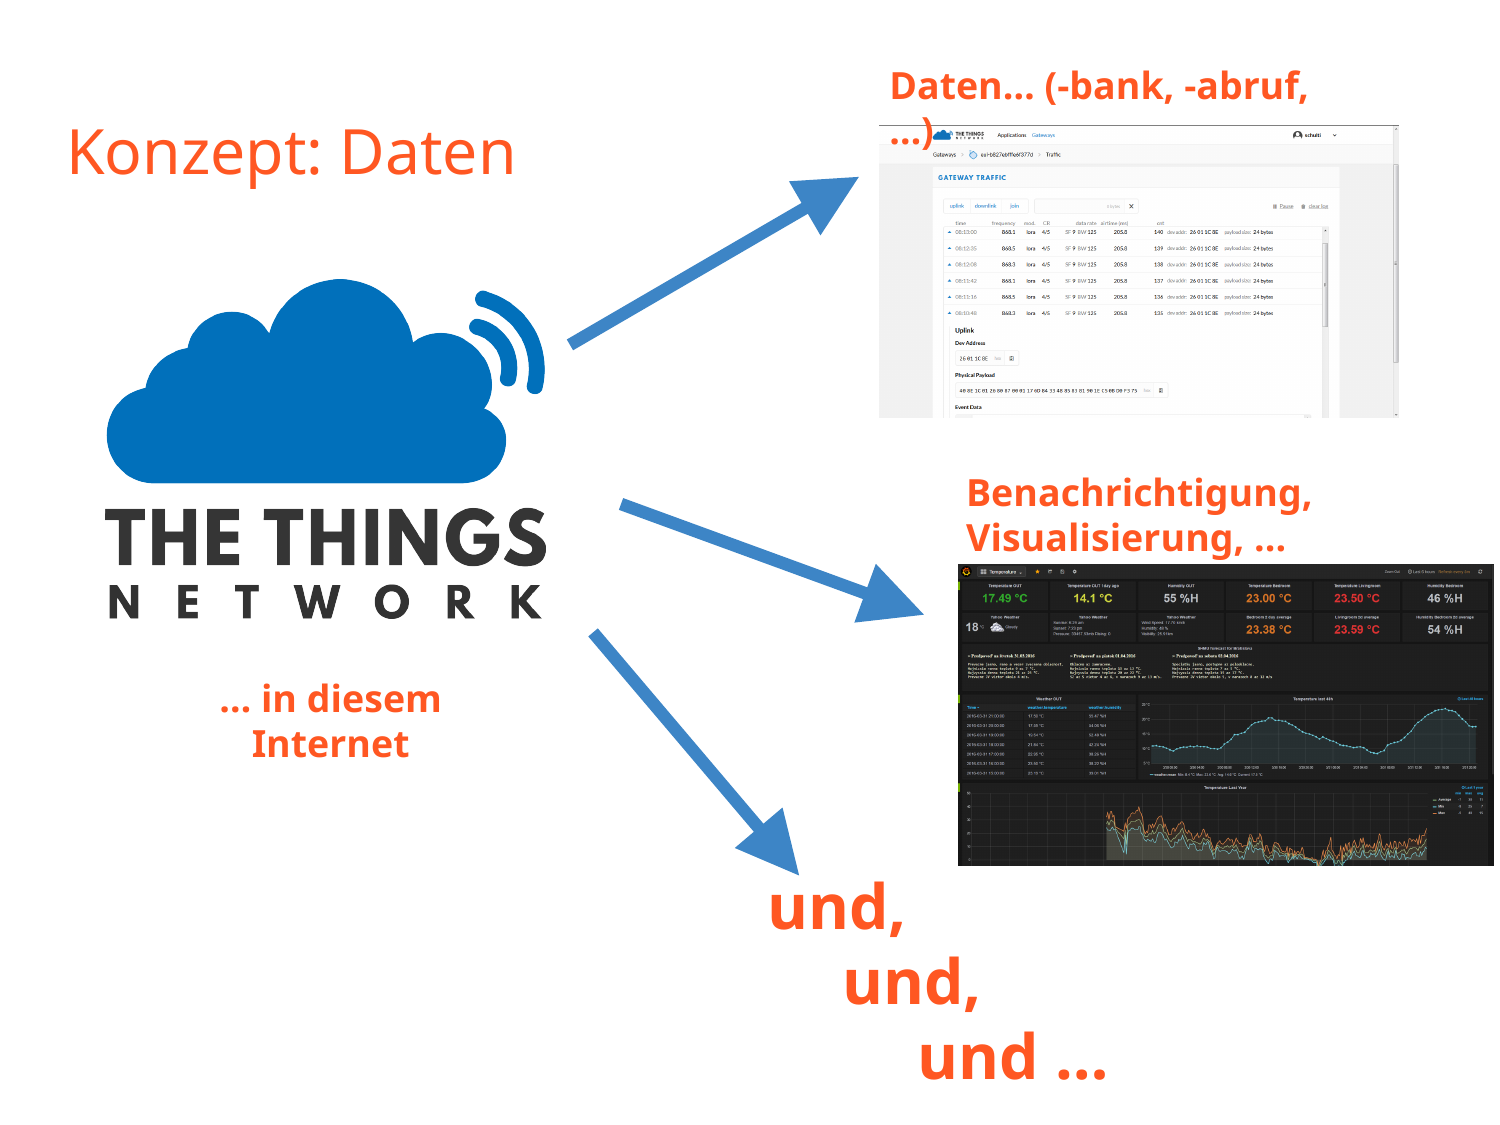

Daten… (-bank, -abruf, …)
# Konzept: Daten
Benachrichtigung,
Visualisierung, ...
… in diesem Internet
und,
und,
und …